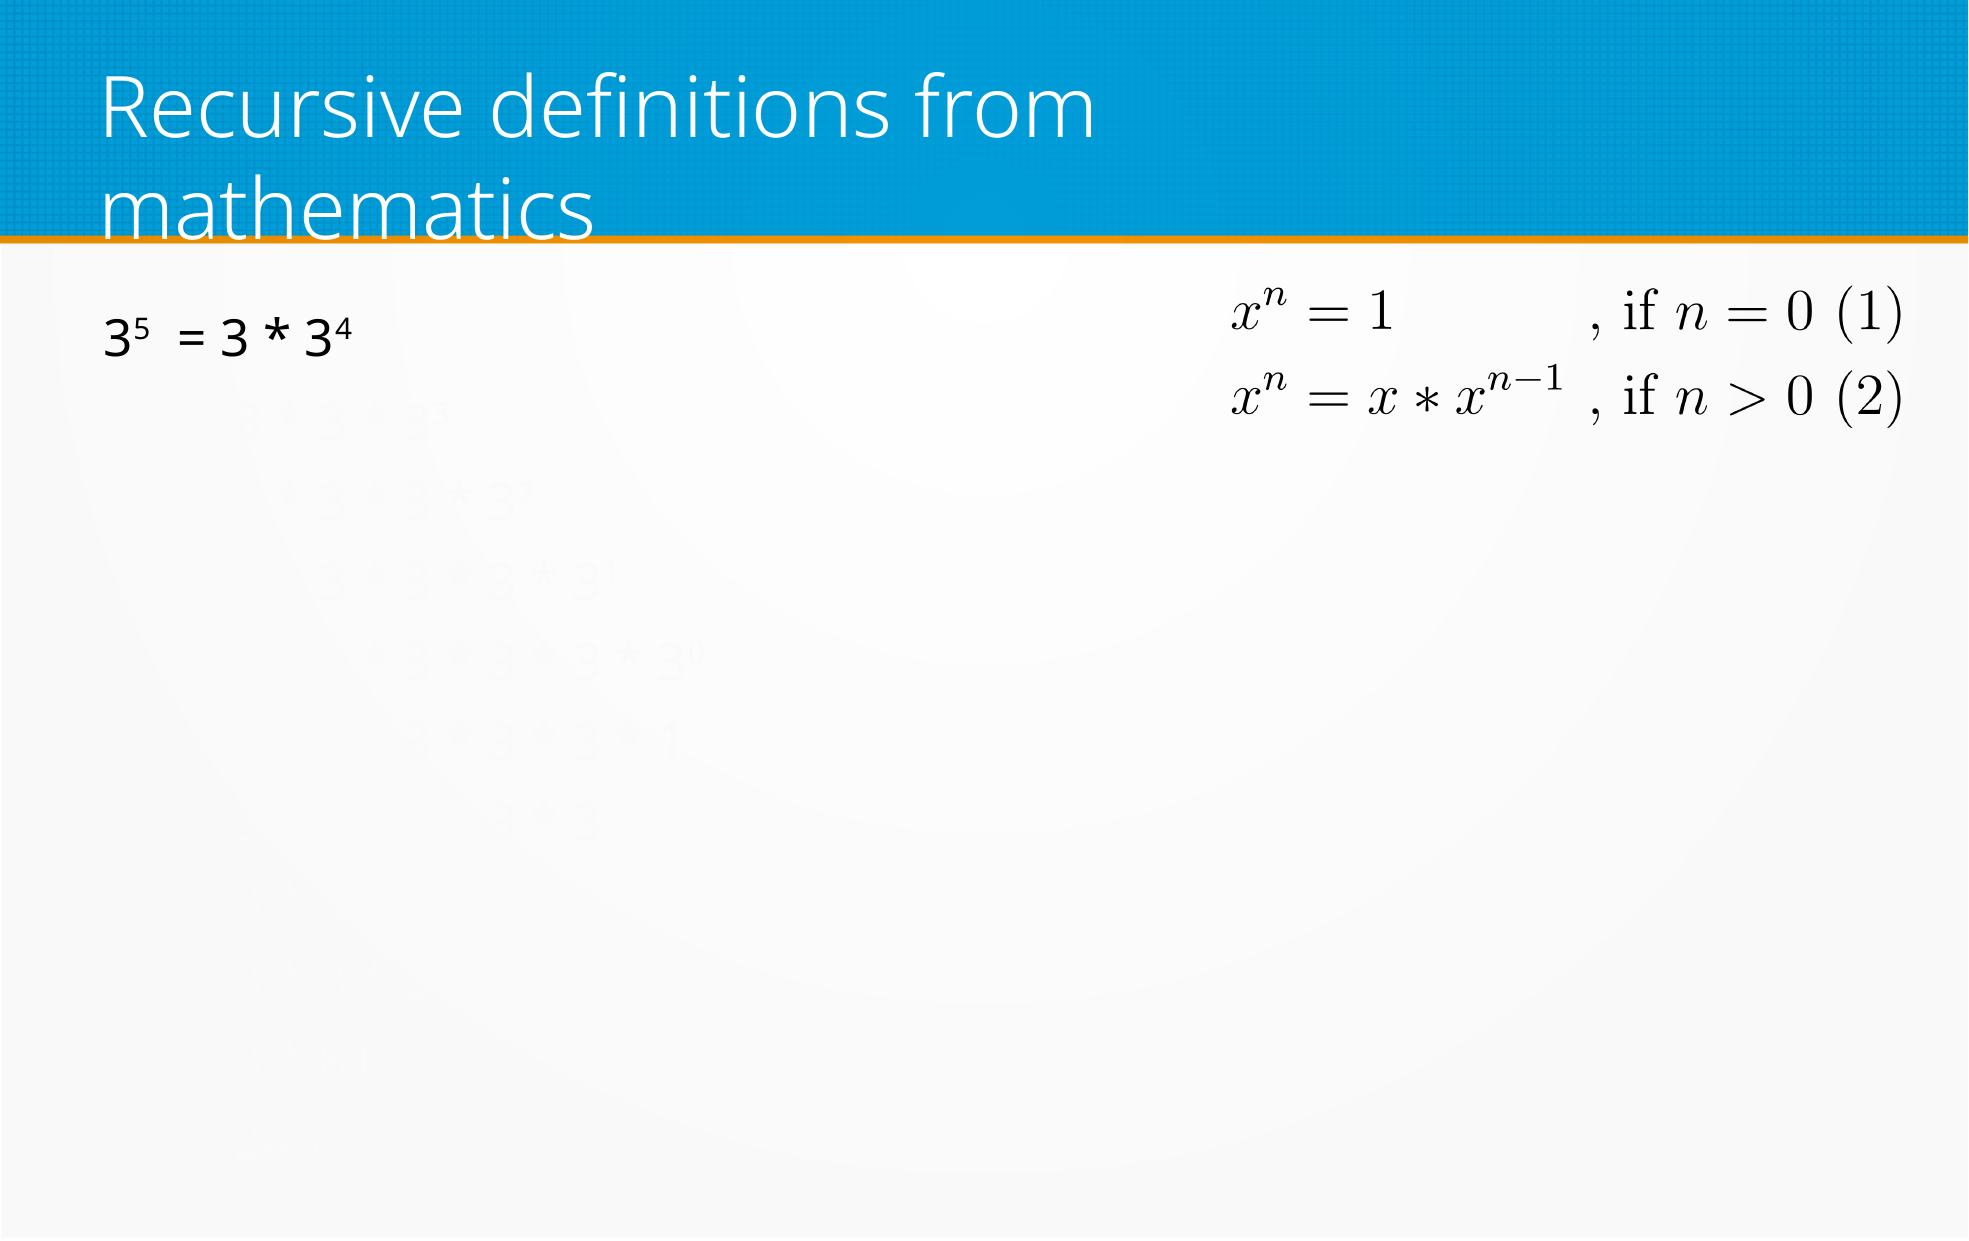

# Recursive definitions from mathematics
35 = 3 * 34
= 3 * 3 * 33
= 3 * 3 * 3 * 32
= 3 * 3 * 3 * 3 * 31
= 3 * 3 * 3 * 3 * 3 * 30
= 3 * 3 * 3 * 3 * 3 * 1
= 3 * 3 * 3 * 3 * 3
= 3 * 3 * 3 * 9
= 3 * 3 * 27
= 3 * 81
= 243